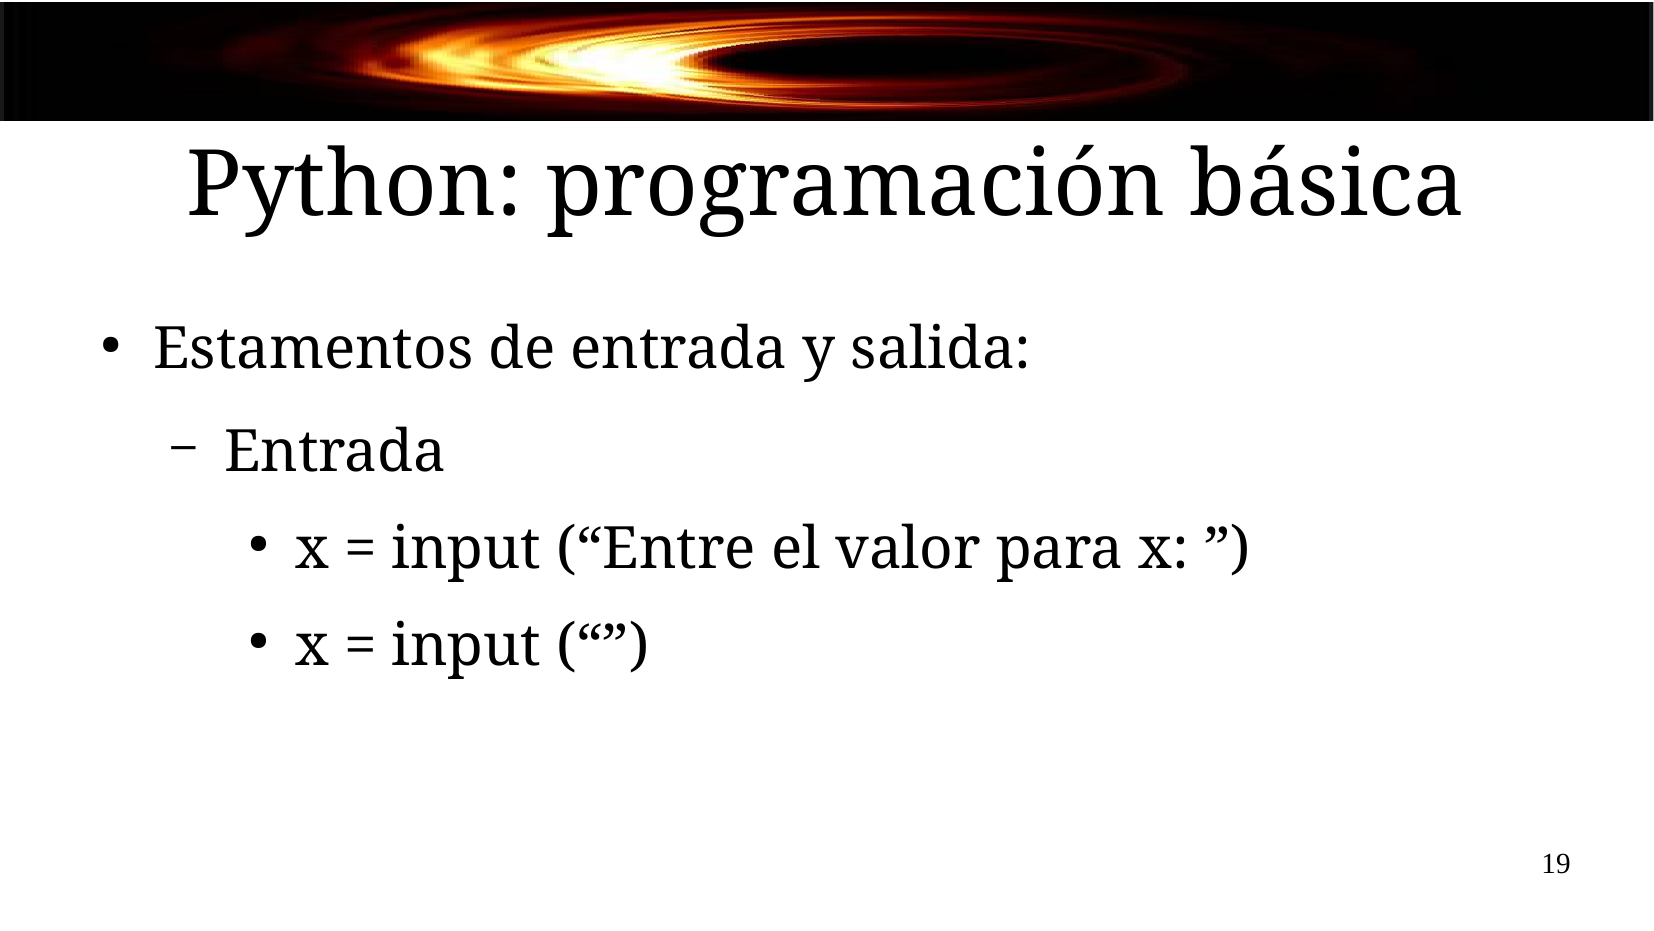

# Python: programación básica
Estamentos de entrada y salida:
Entrada
x = input (“Entre el valor para x: ”)
x = input (“”)
19